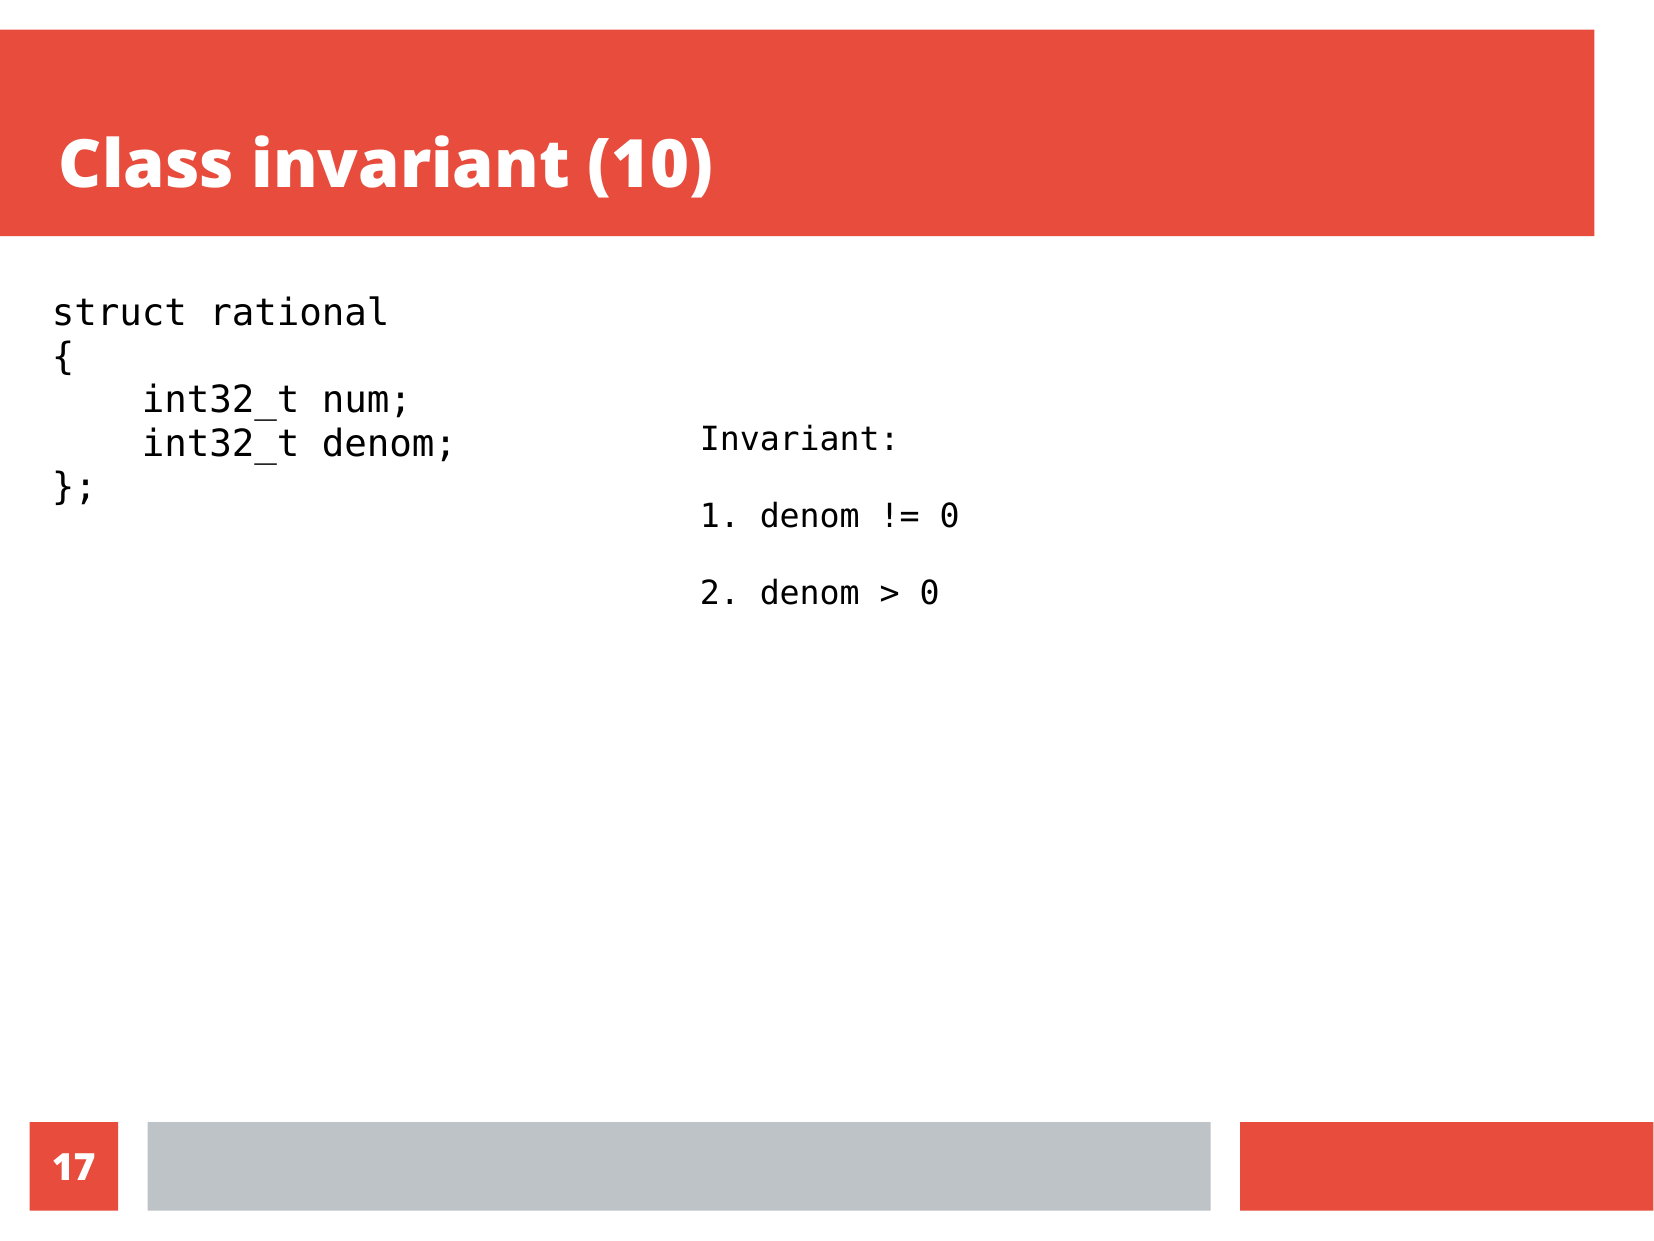

# Class invariant (10)
struct rational
{
 int32_t num;
 int32_t denom;
};
Invariant:
1. denom != 0
2. denom > 0
17